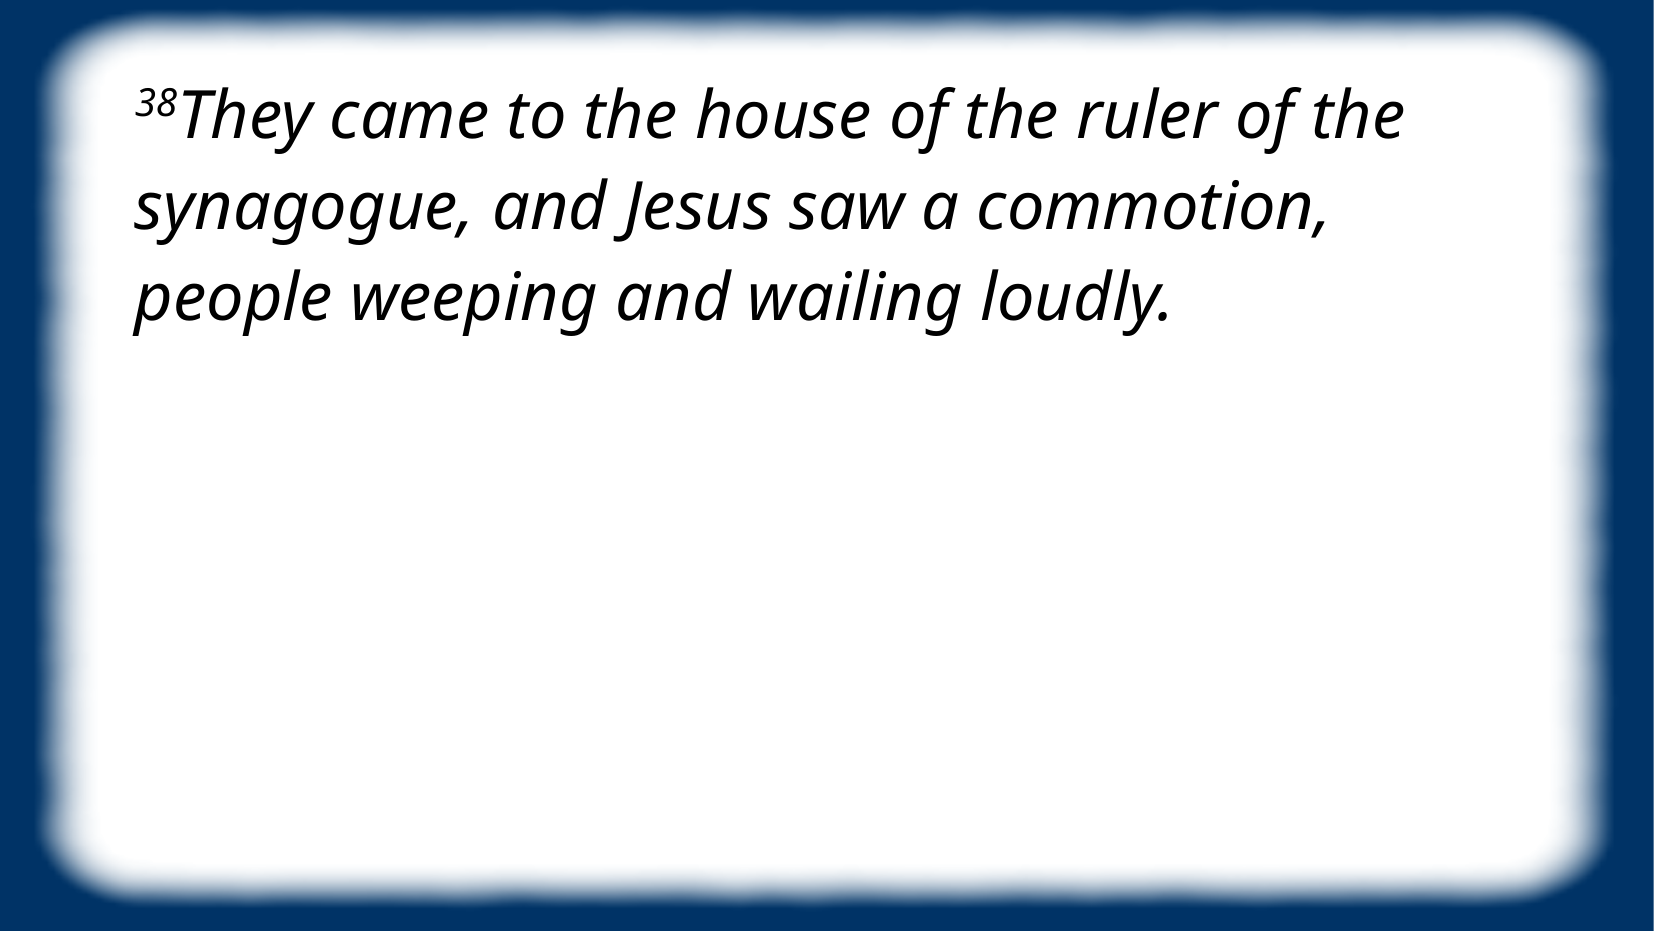

38They came to the house of the ruler of the synagogue, and Jesus saw a commotion, people weeping and wailing loudly.